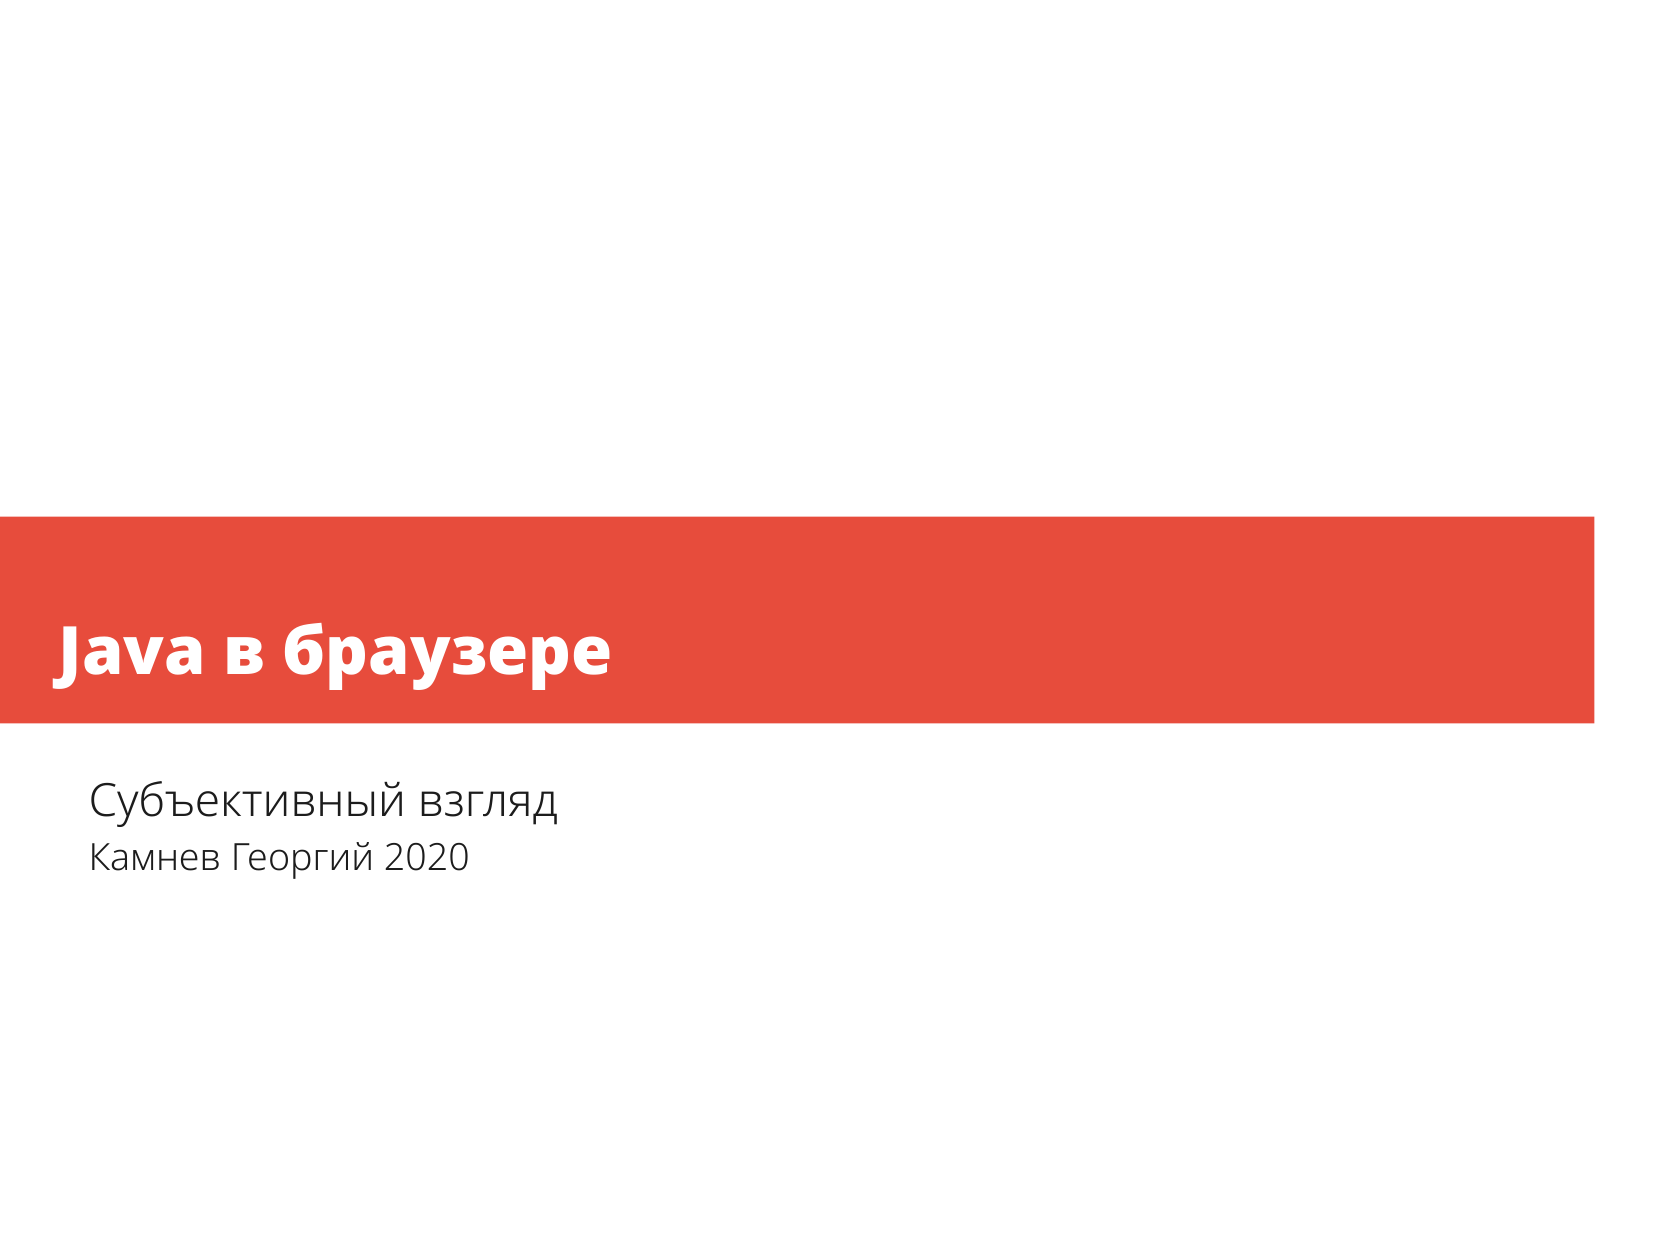

# Java в браузере
Субъективный взгляд
Камнев Георгий 2020